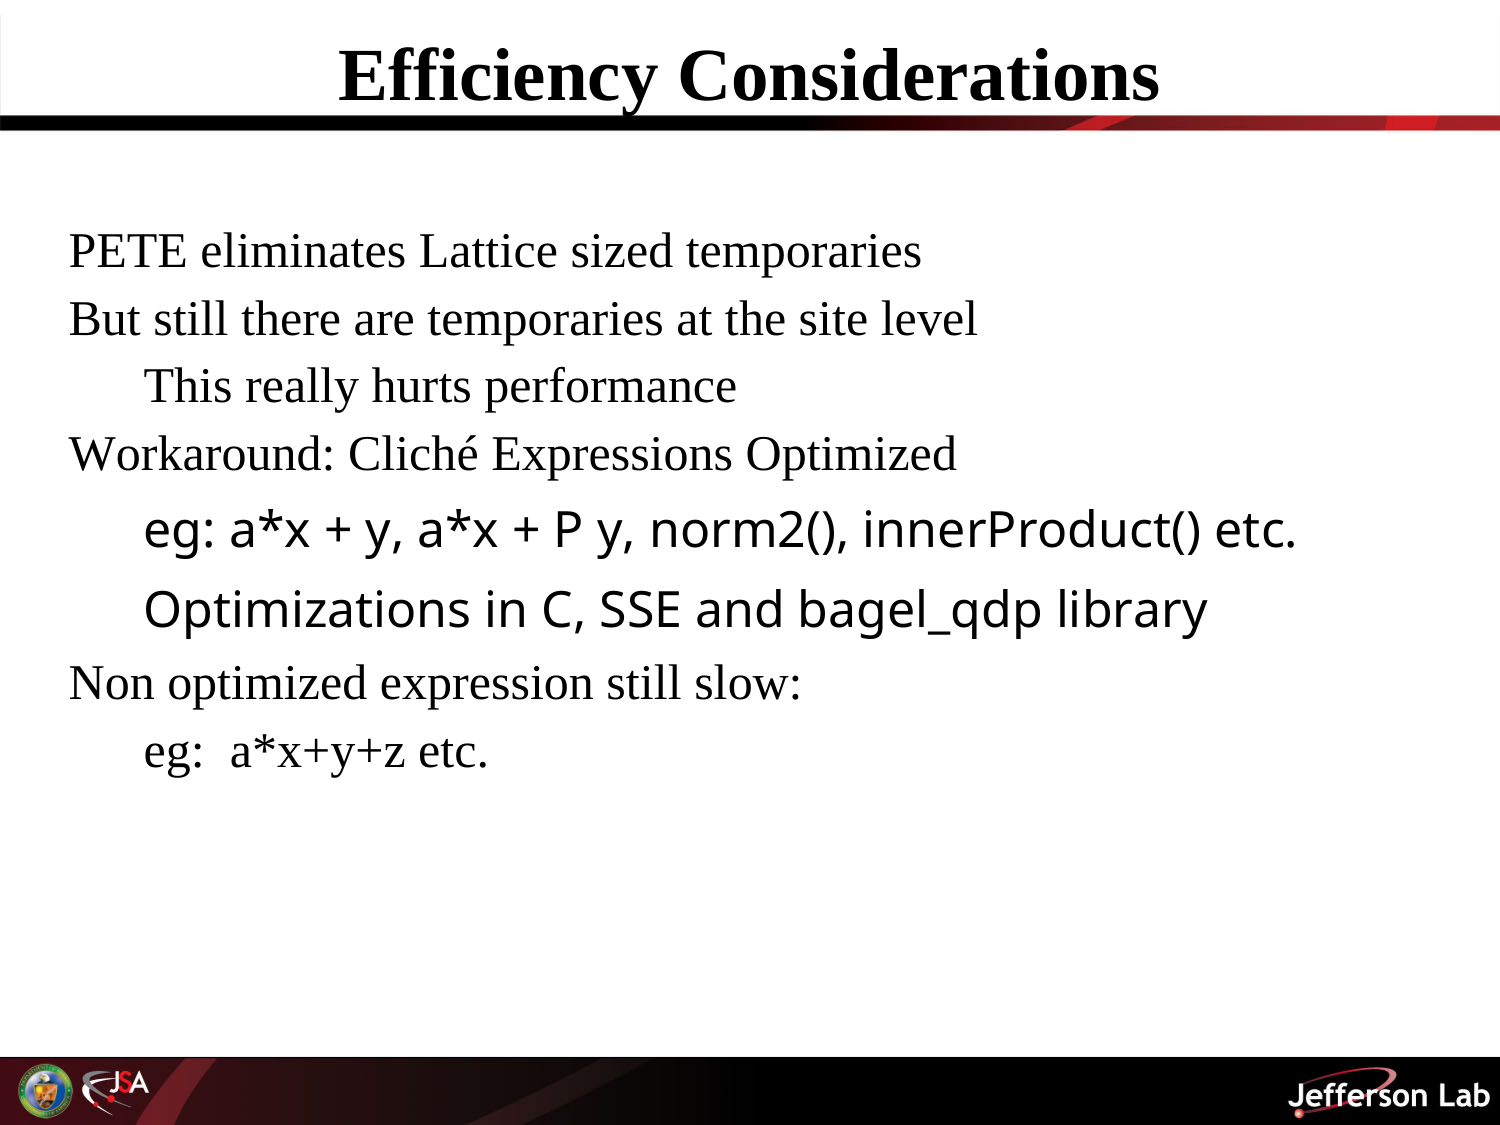

# Efficiency Considerations
PETE eliminates Lattice sized temporaries
But still there are temporaries at the site level
This really hurts performance
Workaround: Cliché Expressions Optimized
eg: a*x + y, a*x + P y, norm2(), innerProduct() etc.
Optimizations in C, SSE and bagel_qdp library
Non optimized expression still slow:
eg: a*x+y+z etc.